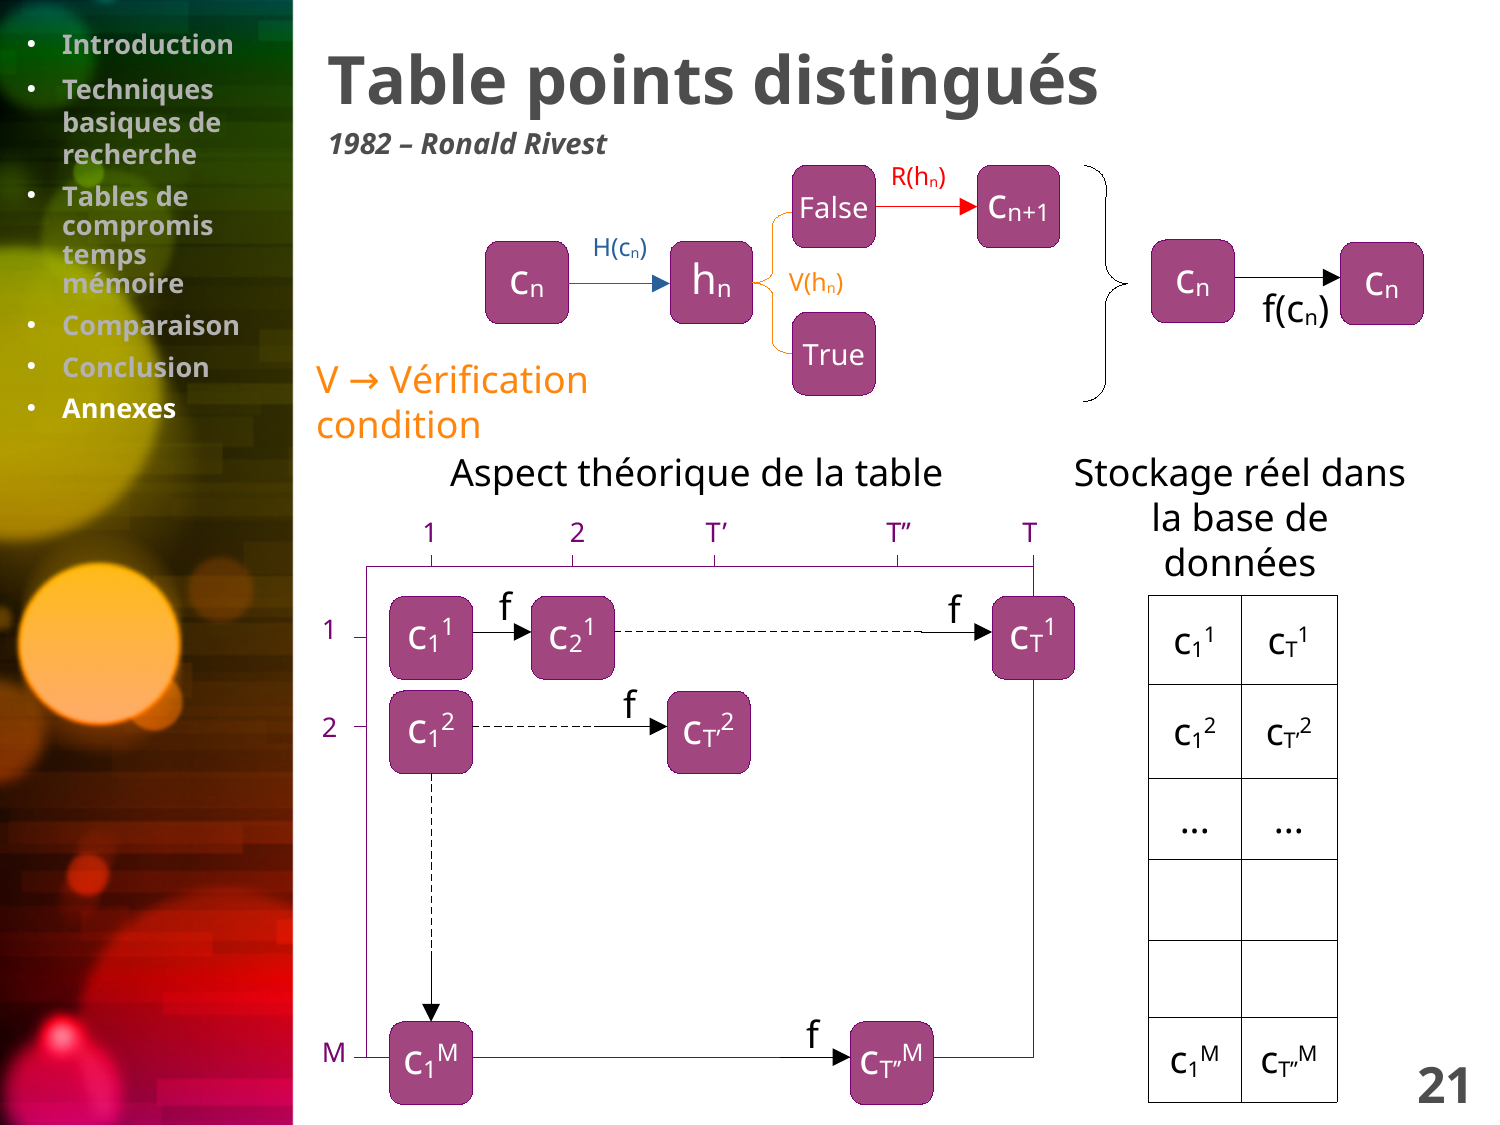

# Table points distingués
Introduction
Techniques basiques de recherche
Tables de compromis temps mémoire
Comparaison
Conclusion
Annexes
1982 – Ronald Rivest
R(hn)
False
cn+1
H(cn)
cn
cn
hn
cn
V(hn)
f(cn)
True
V → Vérification condition
Aspect théorique de la table
Stockage réel dans la base de données
1		2	T	’	 T’’	T
f
f
| c11 | cT1 |
| --- | --- |
| c12 | cT’2 |
| ... | ... |
| | |
| | |
| c1M | cT’’M |
c21
cT1
c11
1
2
M
f
c12
cT’2
f
c1M
cT’’M